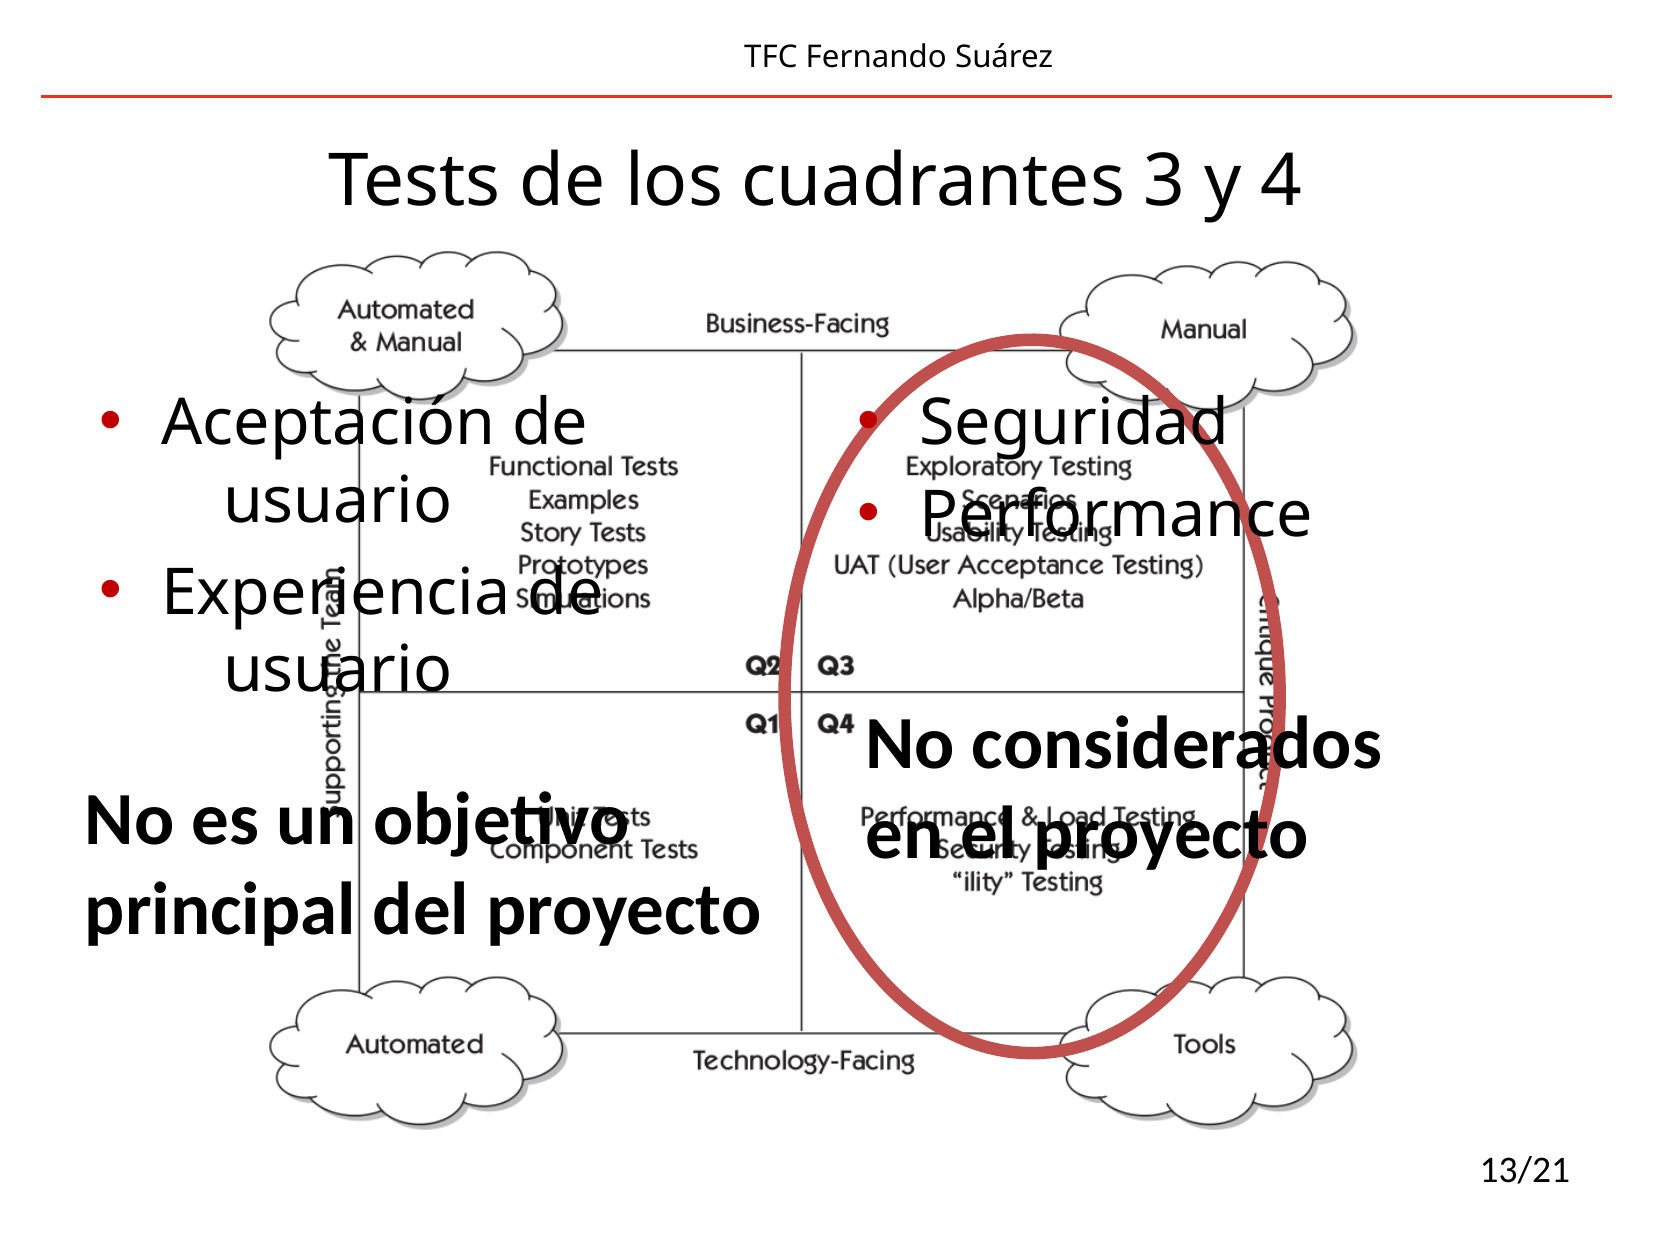

# Tests de los cuadrantes 3 y 4
Seguridad
Performance
Aceptación de usuario
Experiencia de usuario
No considerados en el proyecto
No es un objetivo principal del proyecto